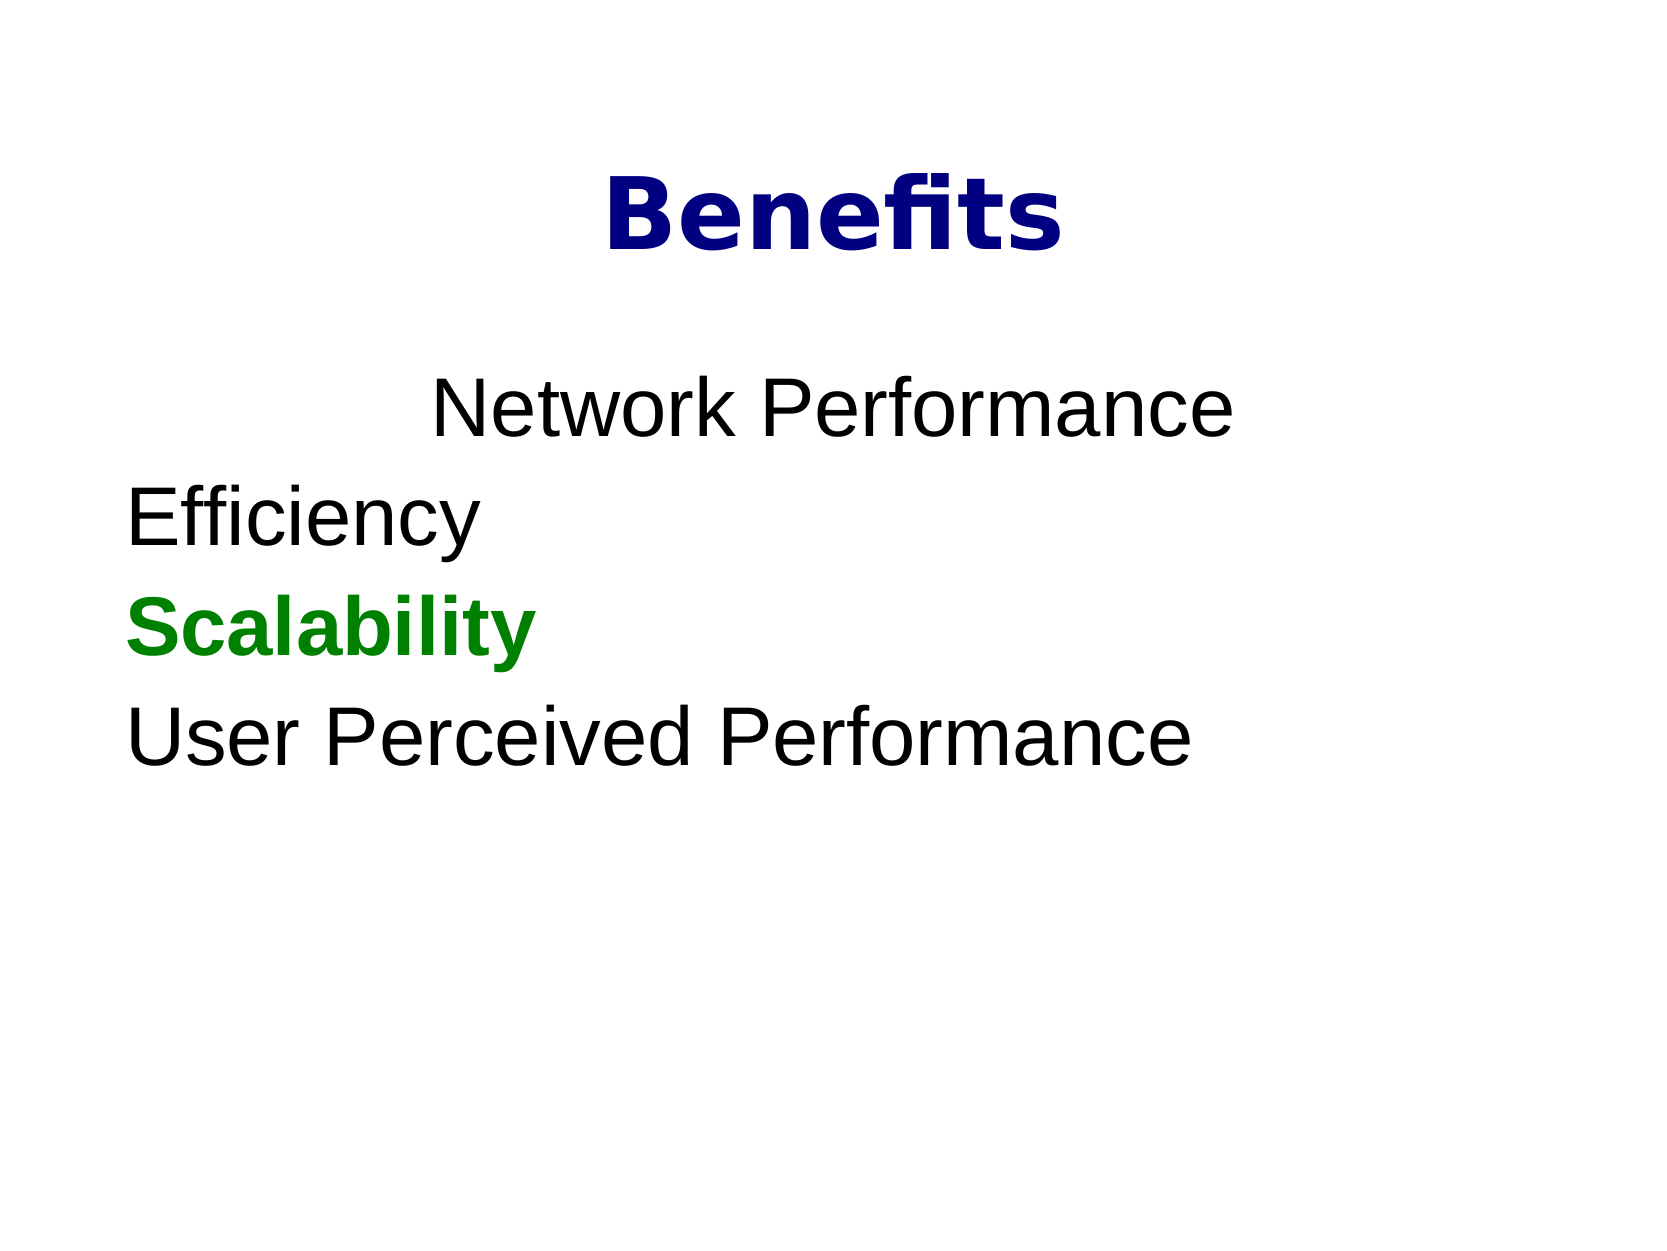

# Benefits
Network Performance
Efficiency
Scalability
User Perceived Performance